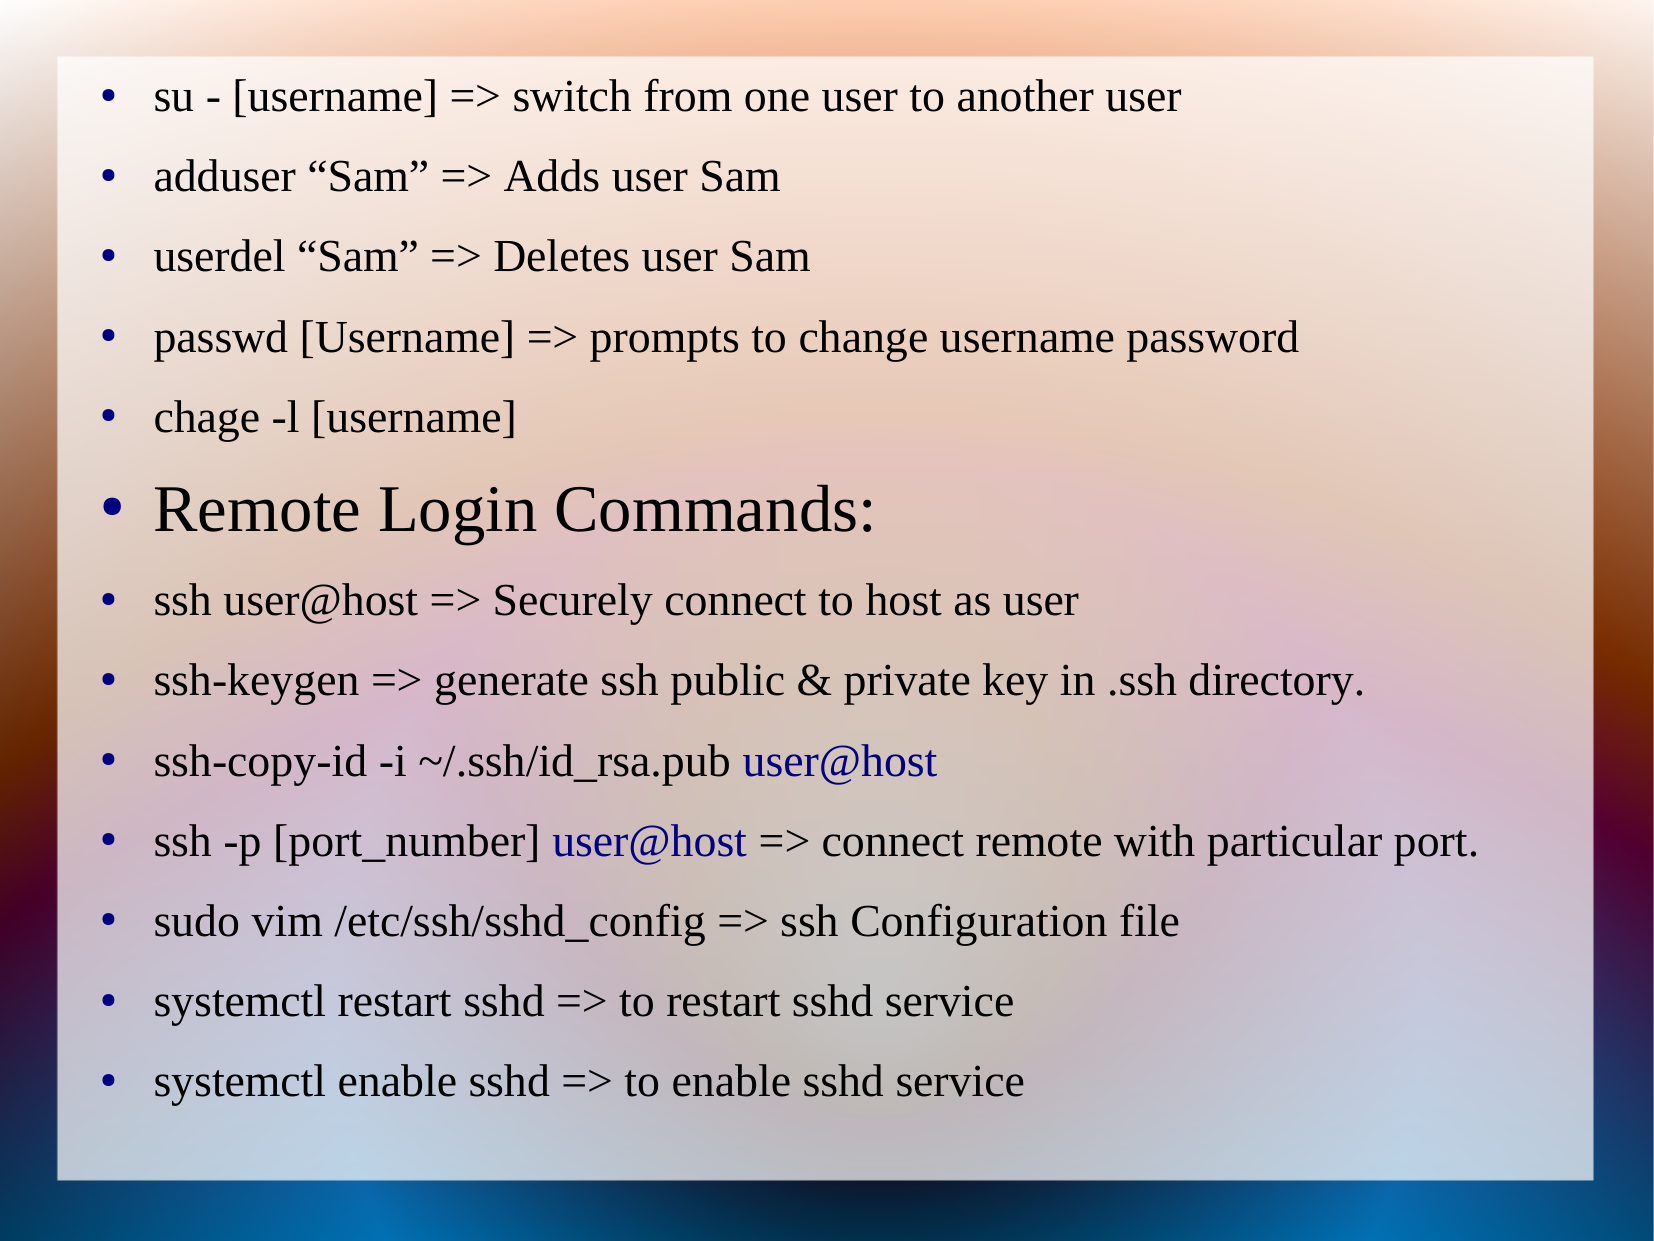

#
su - [username] => switch from one user to another user
adduser “Sam” => Adds user Sam
userdel “Sam” => Deletes user Sam
passwd [Username] => prompts to change username password
chage -l [username]
Remote Login Commands:
ssh user@host => Securely connect to host as user
ssh-keygen => generate ssh public & private key in .ssh directory.
ssh-copy-id -i ~/.ssh/id_rsa.pub user@host
ssh -p [port_number] user@host => connect remote with particular port.
sudo vim /etc/ssh/sshd_config => ssh Configuration file
systemctl restart sshd => to restart sshd service
systemctl enable sshd => to enable sshd service